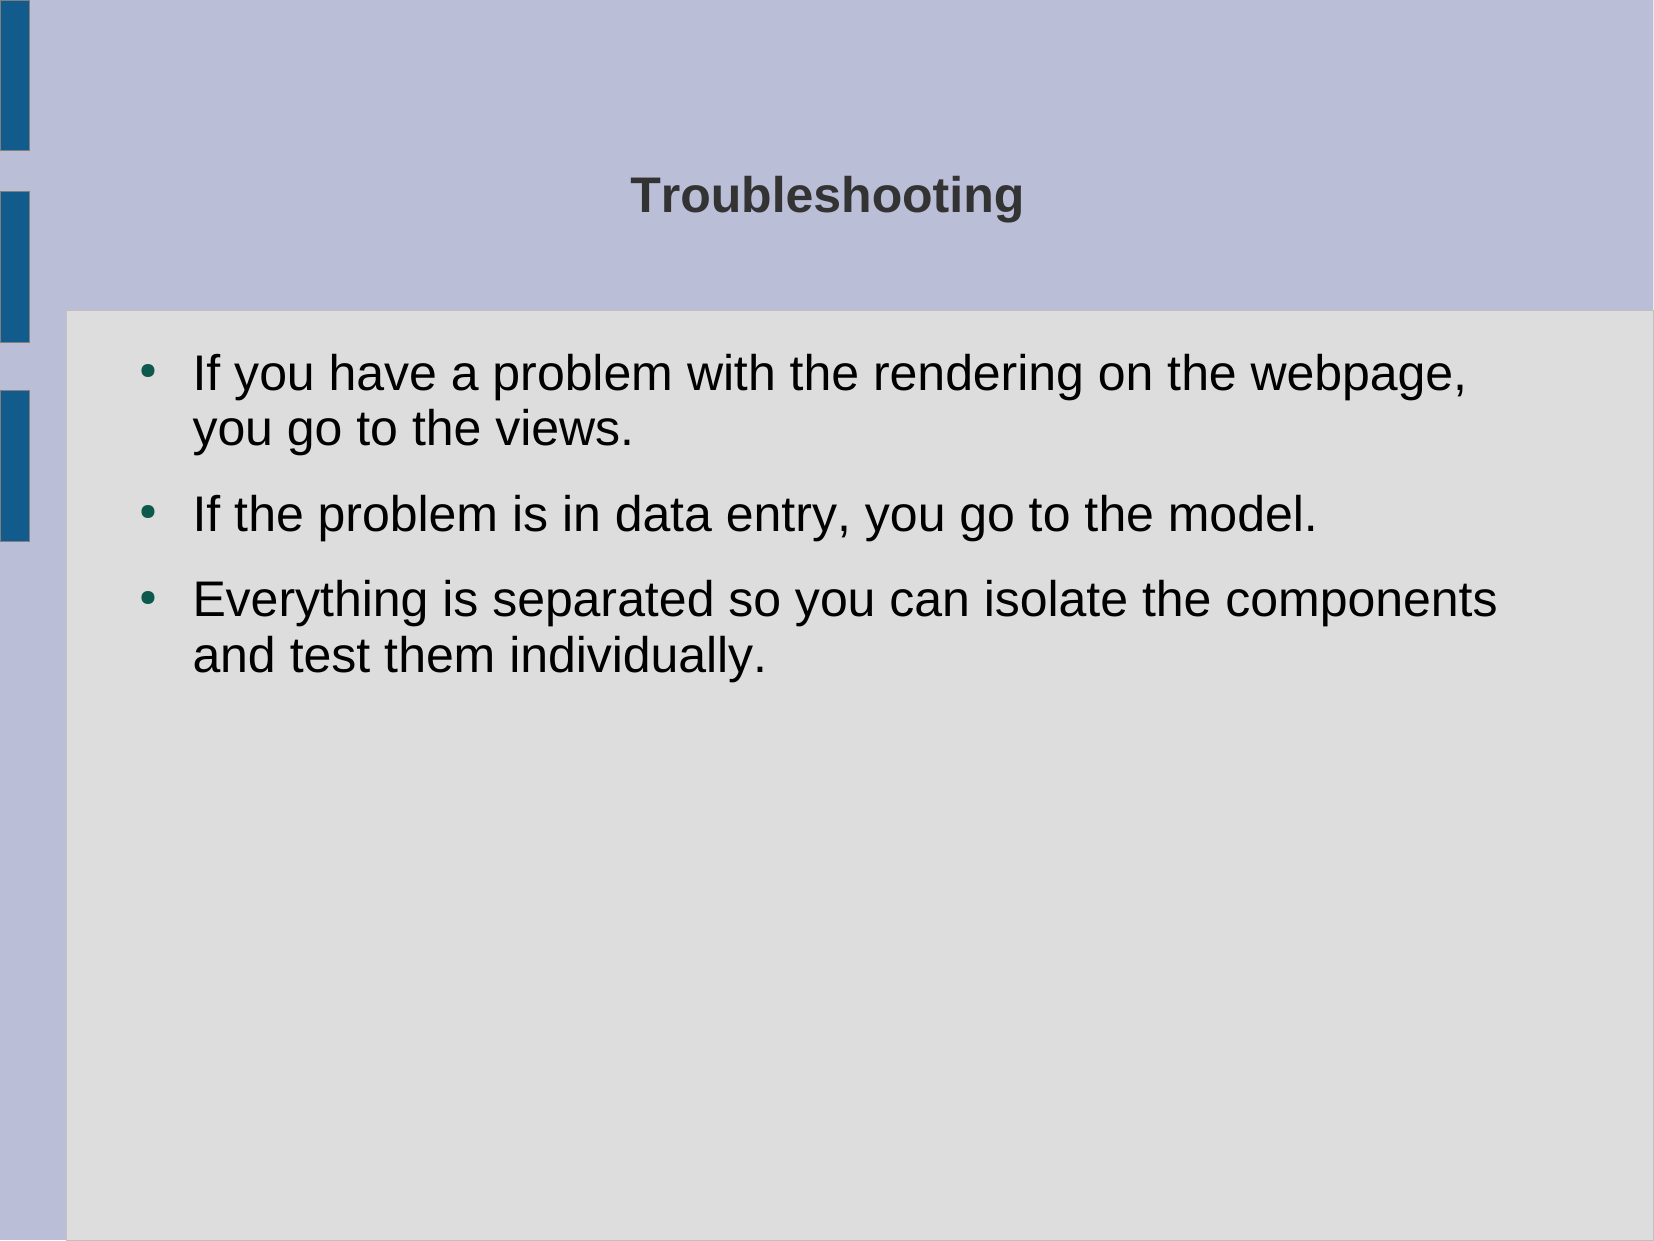

# Troubleshooting
If you have a problem with the rendering on the webpage, you go to the views.
If the problem is in data entry, you go to the model.
Everything is separated so you can isolate the components and test them individually.